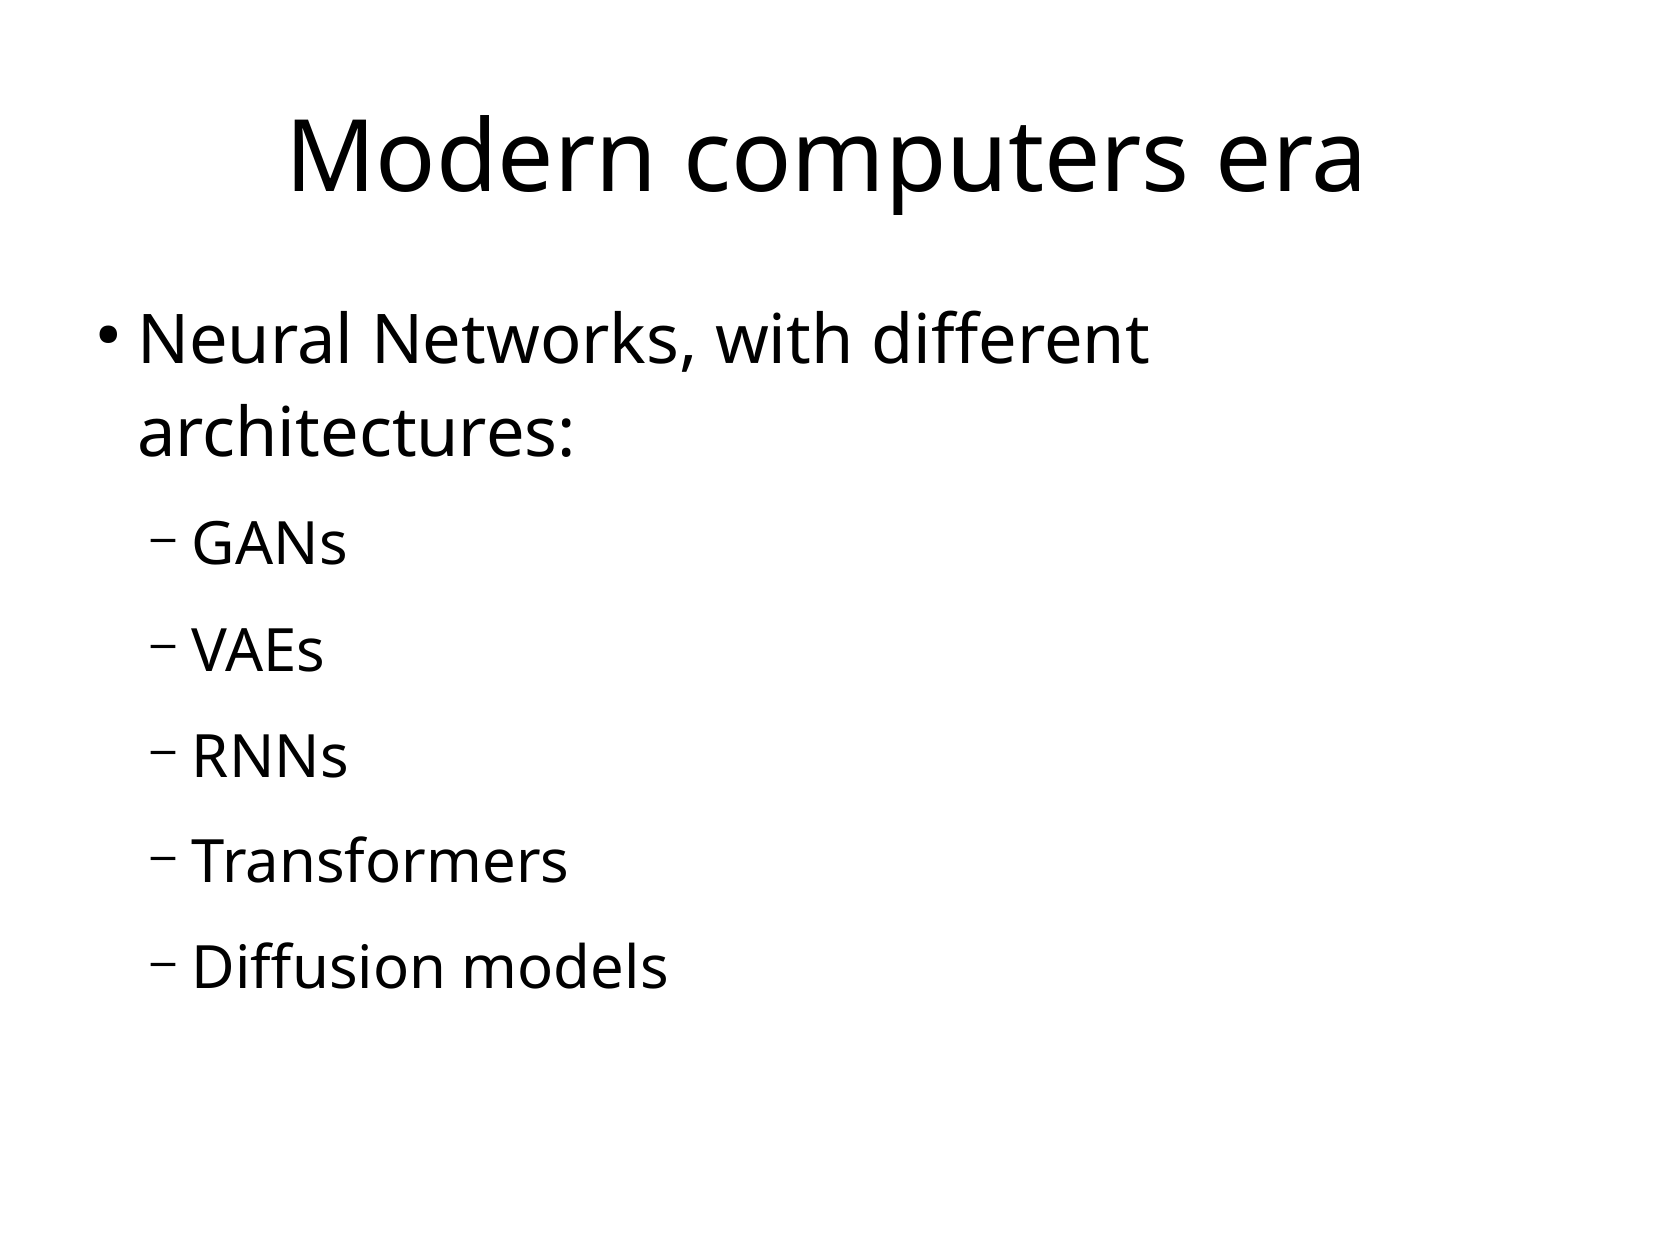

# Modern computers era
Neural Networks, with different architectures:
GANs
VAEs
RNNs
Transformers
Diffusion models